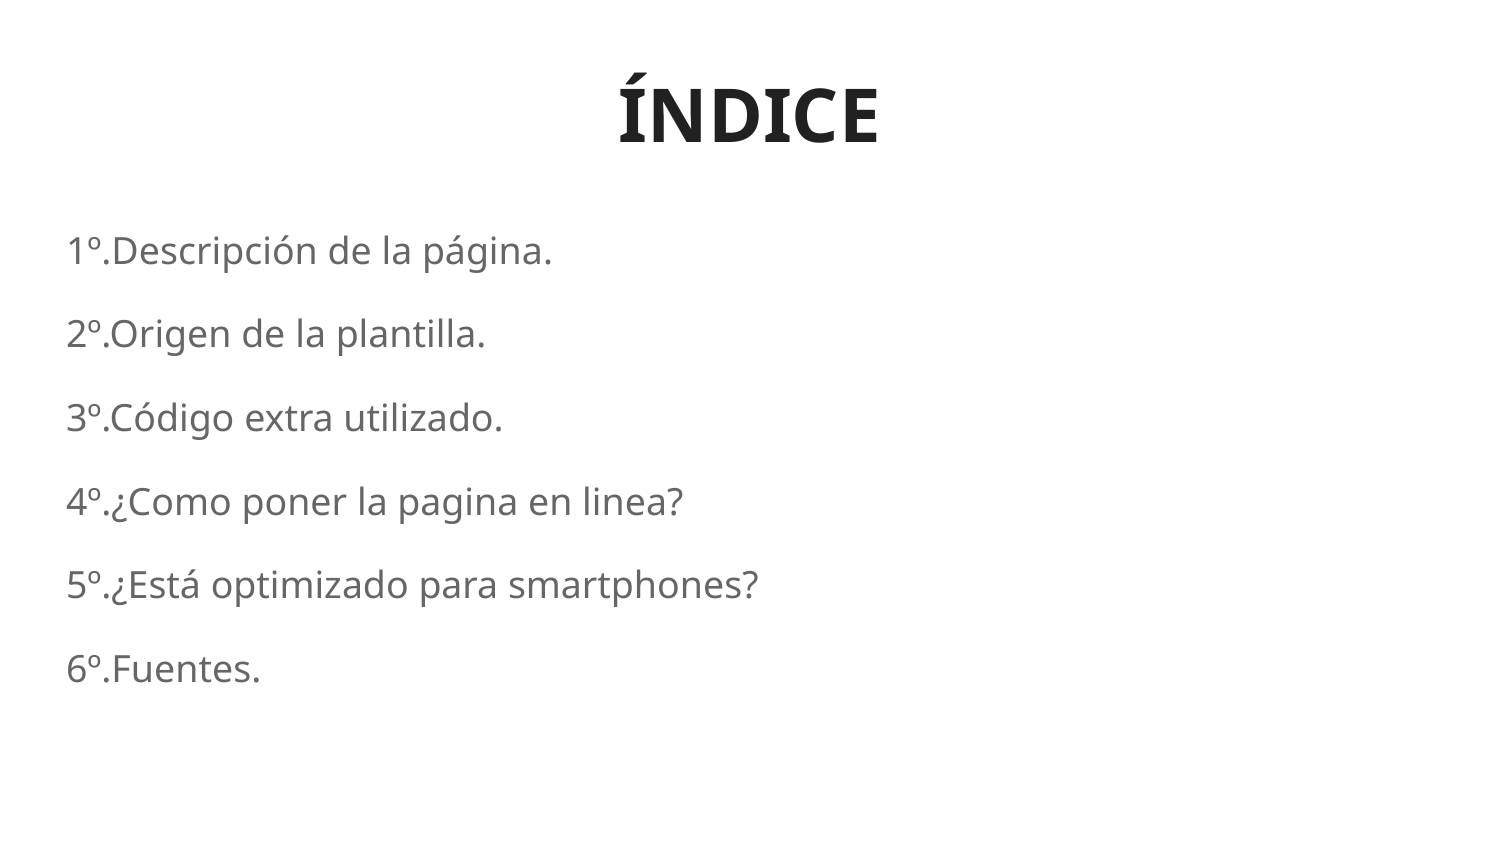

# ÍNDICE
1º.Descripción de la página.
2º.Origen de la plantilla.
3º.Código extra utilizado.
4º.¿Como poner la pagina en linea?
5º.¿Está optimizado para smartphones?
6º.Fuentes.